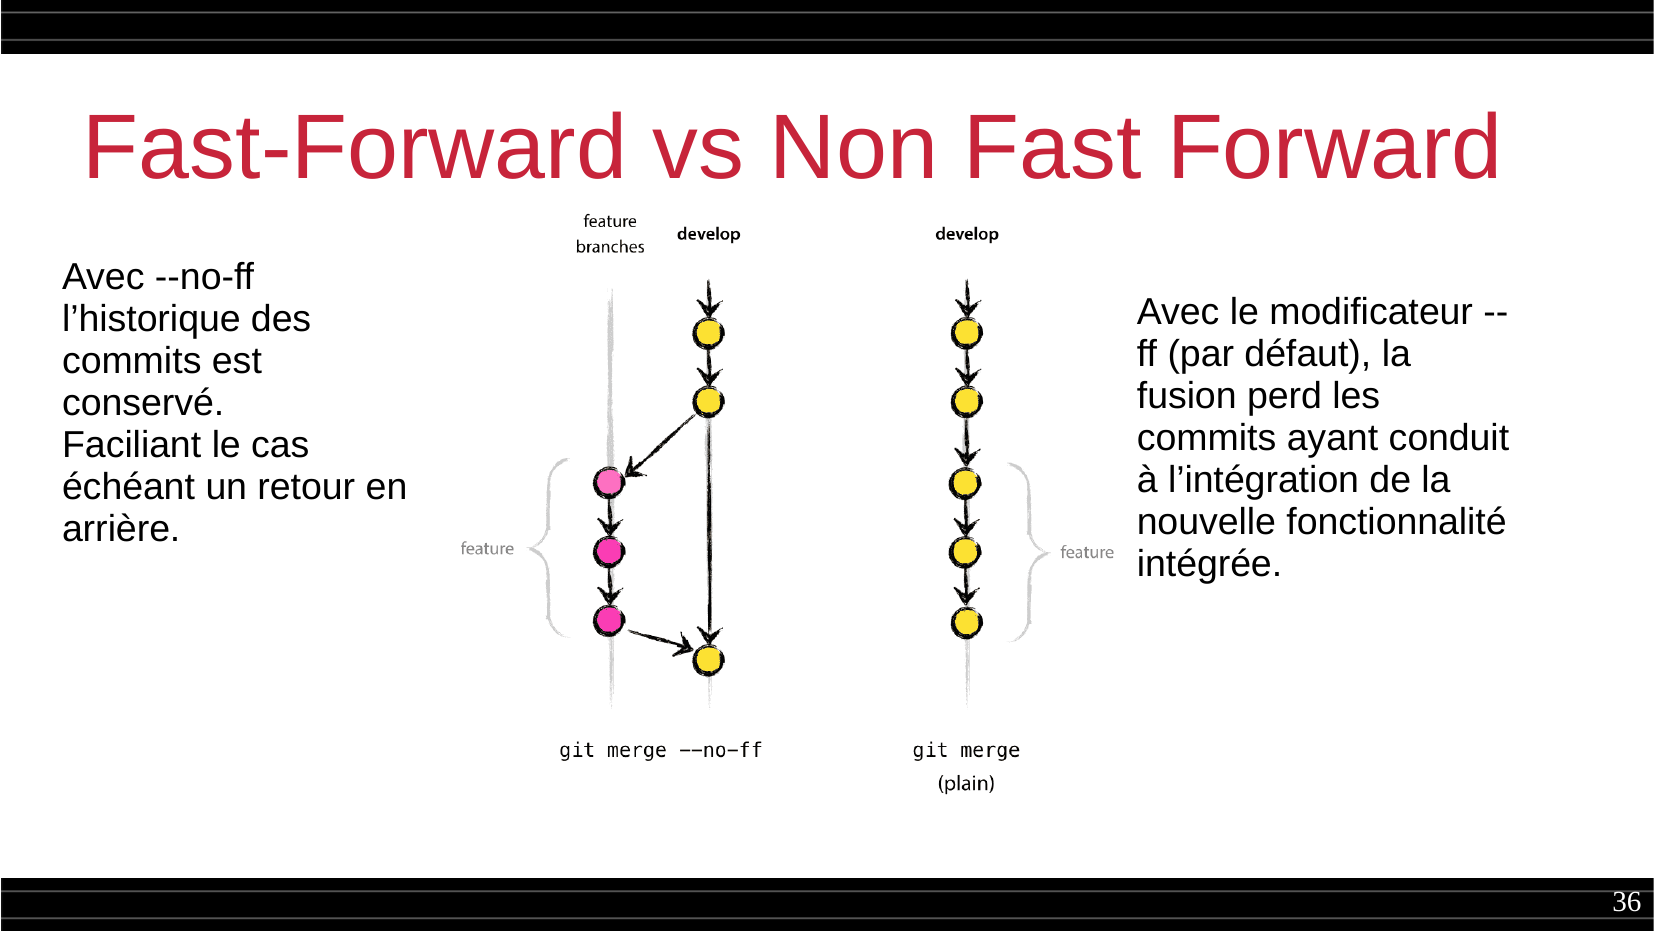

# Fast-Forward vs Non Fast Forward
Avec --no-ff l’historique des commits est conservé.
Faciliant le cas échéant un retour en arrière.
Avec le modificateur --ff (par défaut), la fusion perd les commits ayant conduit à l’intégration de la nouvelle fonctionnalité intégrée.